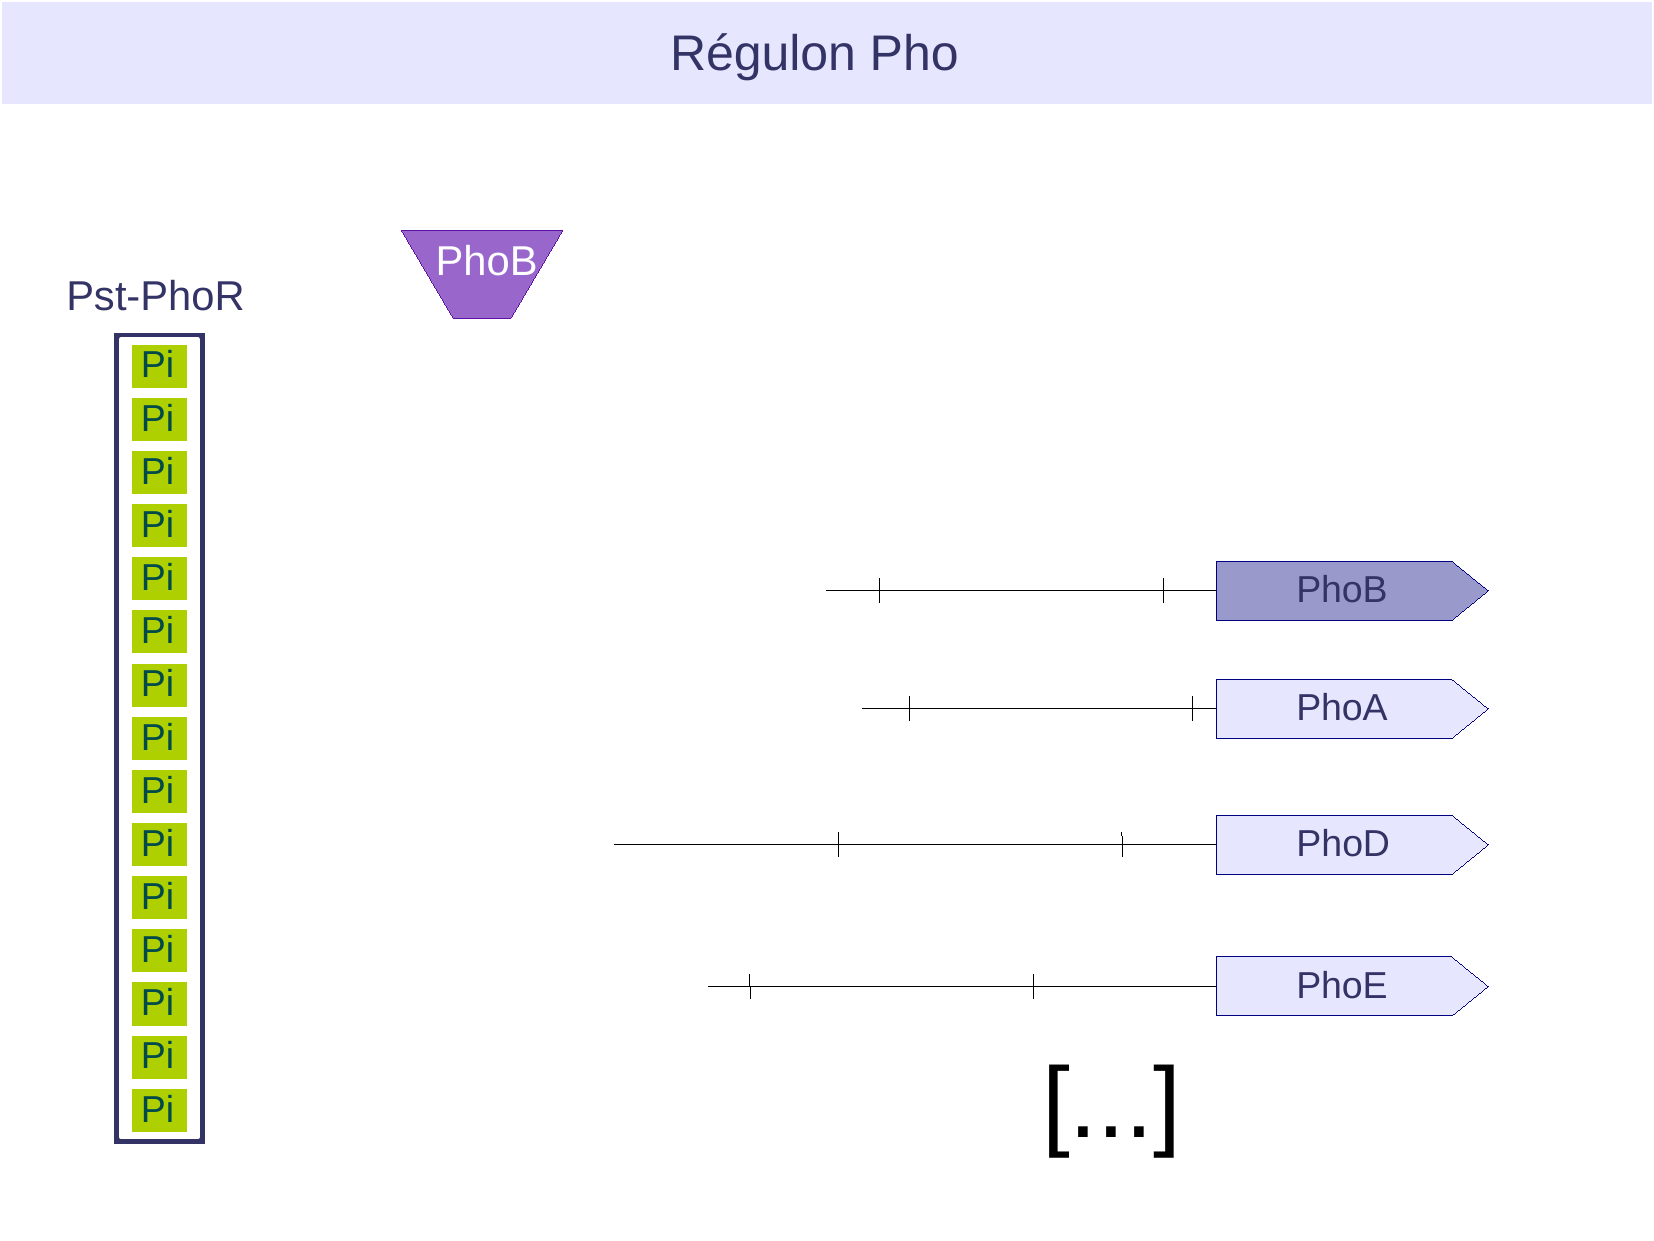

Régulon Pho
PhoB
Pst-PhoR
Pi
Pi
Pi
Pi
Pi
PhoB
Pi
Pi
PhoA
Pi
Pi
Pi
PhoD
Pi
Pi
PhoE
Pi
Pi
[...]
Pi